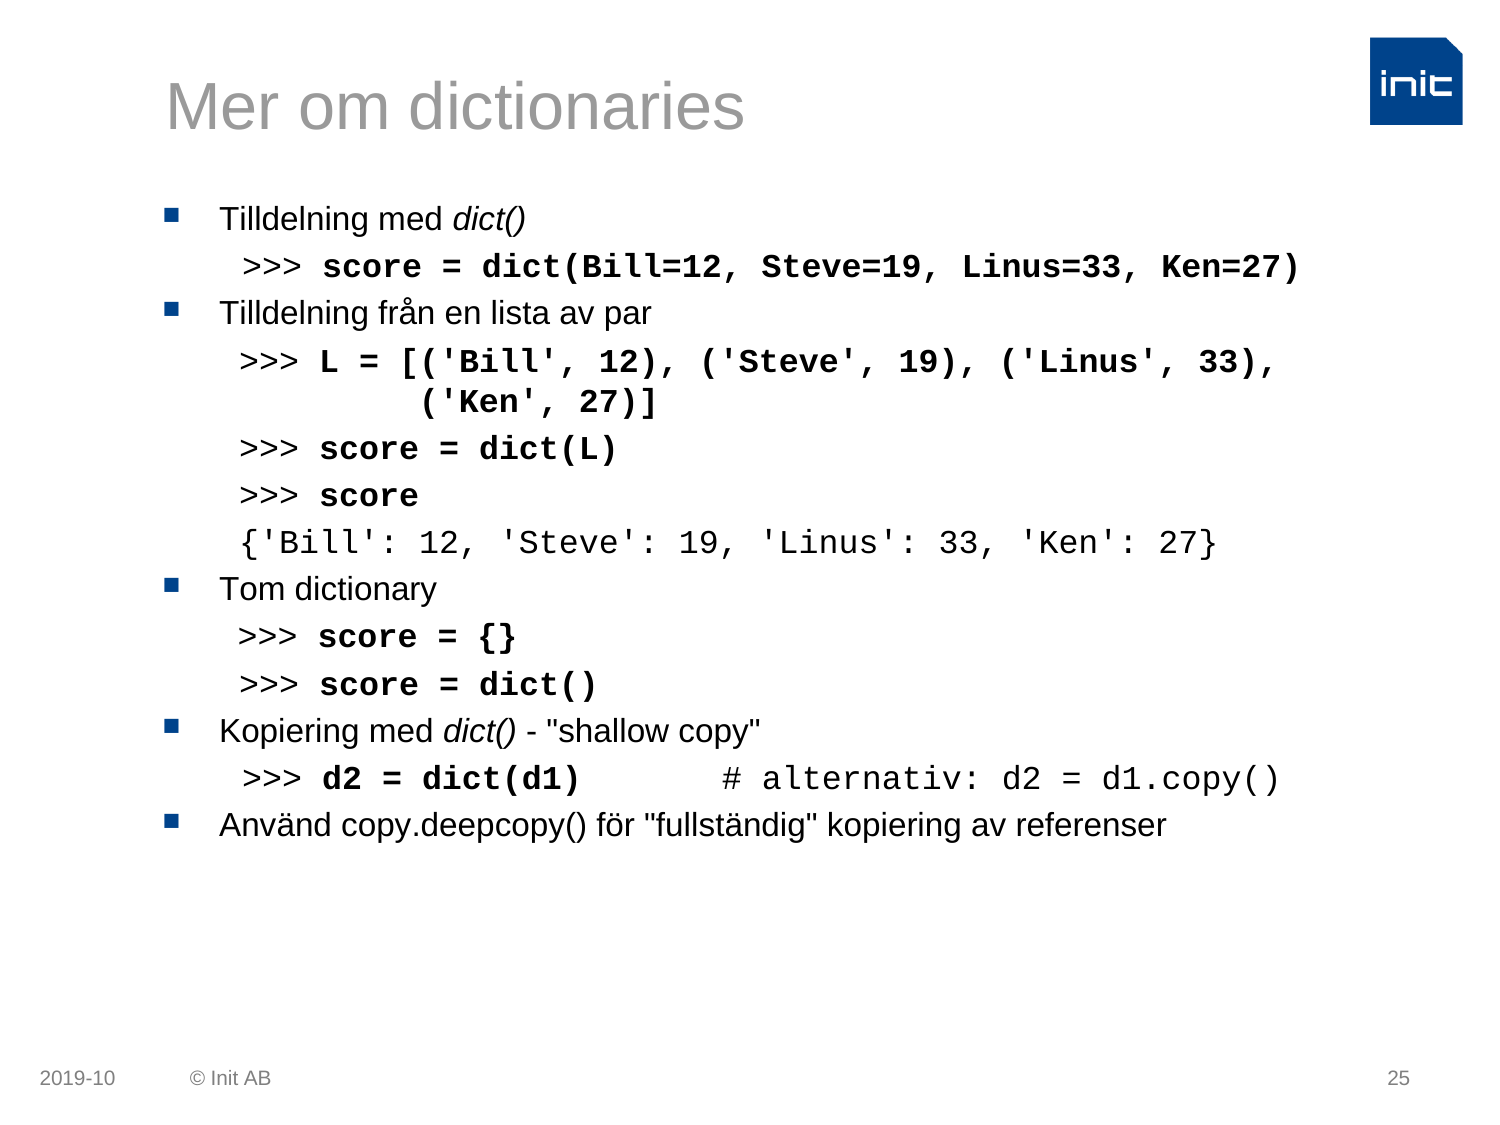

Mer om dictionaries
Tilldelning med dict()
>>> score = dict(Bill=12, Steve=19, Linus=33, Ken=27)
Tilldelning från en lista av par
 >>> L = [('Bill', 12), ('Steve', 19), ('Linus', 33), ('Ken', 27)]
 >>> score = dict(L)
 >>> score
 {'Bill': 12, 'Steve': 19, 'Linus': 33, 'Ken': 27}
Tom dictionary
 >>> score = {}
 >>> score = dict()
Kopiering med dict() - "shallow copy"
>>> d2 = dict(d1) # alternativ: d2 = d1.copy()
Använd copy.deepcopy() för "fullständig" kopiering av referenser
2019-10
© Init AB